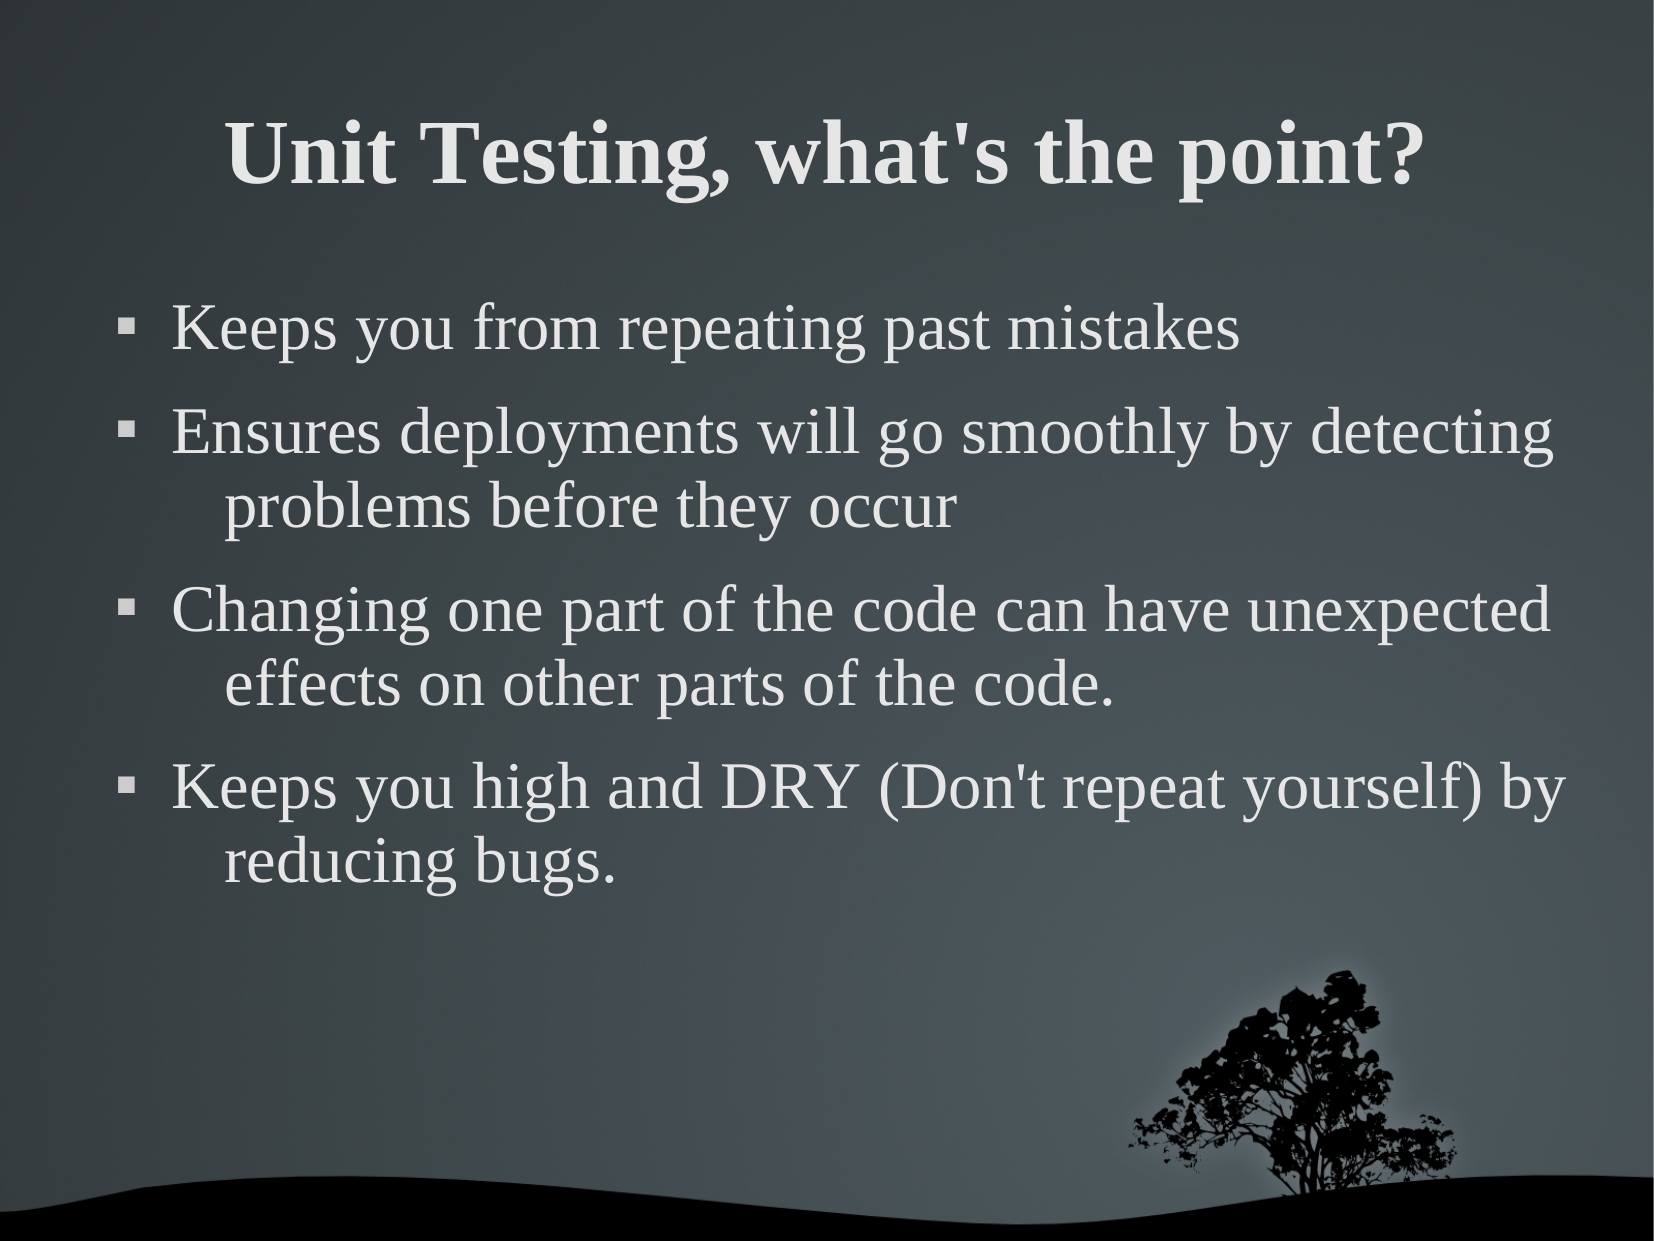

# Unit Testing, what's the point?
Keeps you from repeating past mistakes
Ensures deployments will go smoothly by detecting problems before they occur
Changing one part of the code can have unexpected effects on other parts of the code.
Keeps you high and DRY (Don't repeat yourself) by reducing bugs.